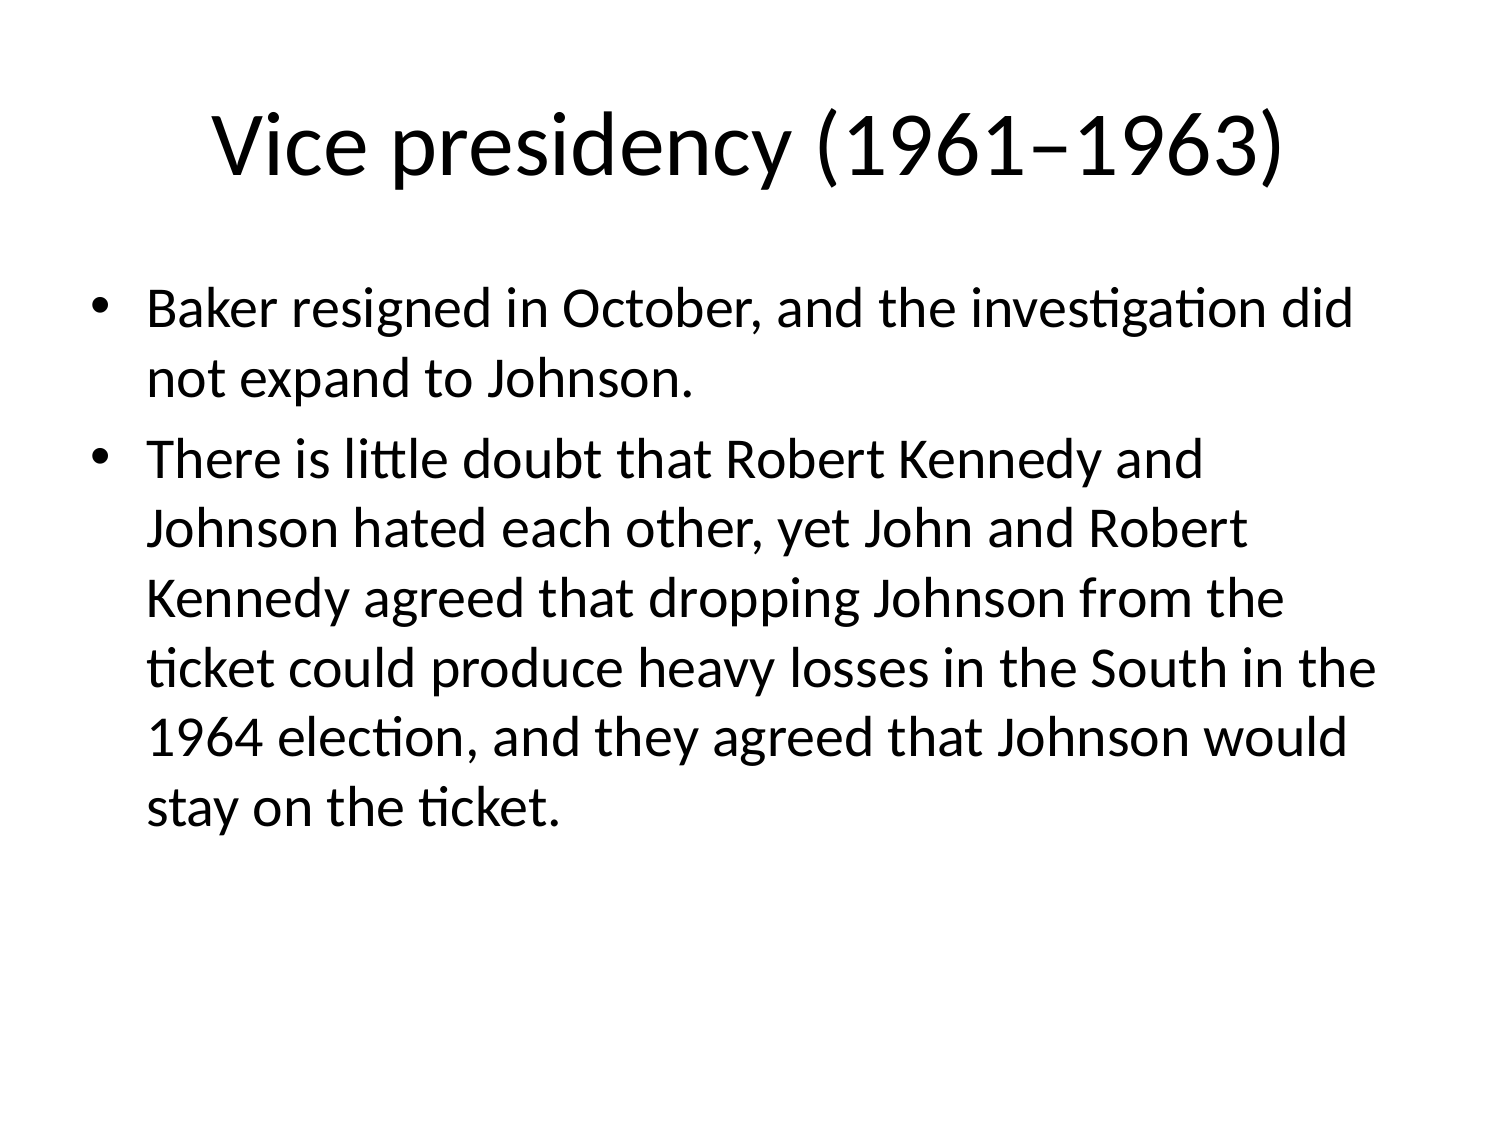

# Vice presidency (1961–1963)
Baker resigned in October, and the investigation did not expand to Johnson.
There is little doubt that Robert Kennedy and Johnson hated each other, yet John and Robert Kennedy agreed that dropping Johnson from the ticket could produce heavy losses in the South in the 1964 election, and they agreed that Johnson would stay on the ticket.